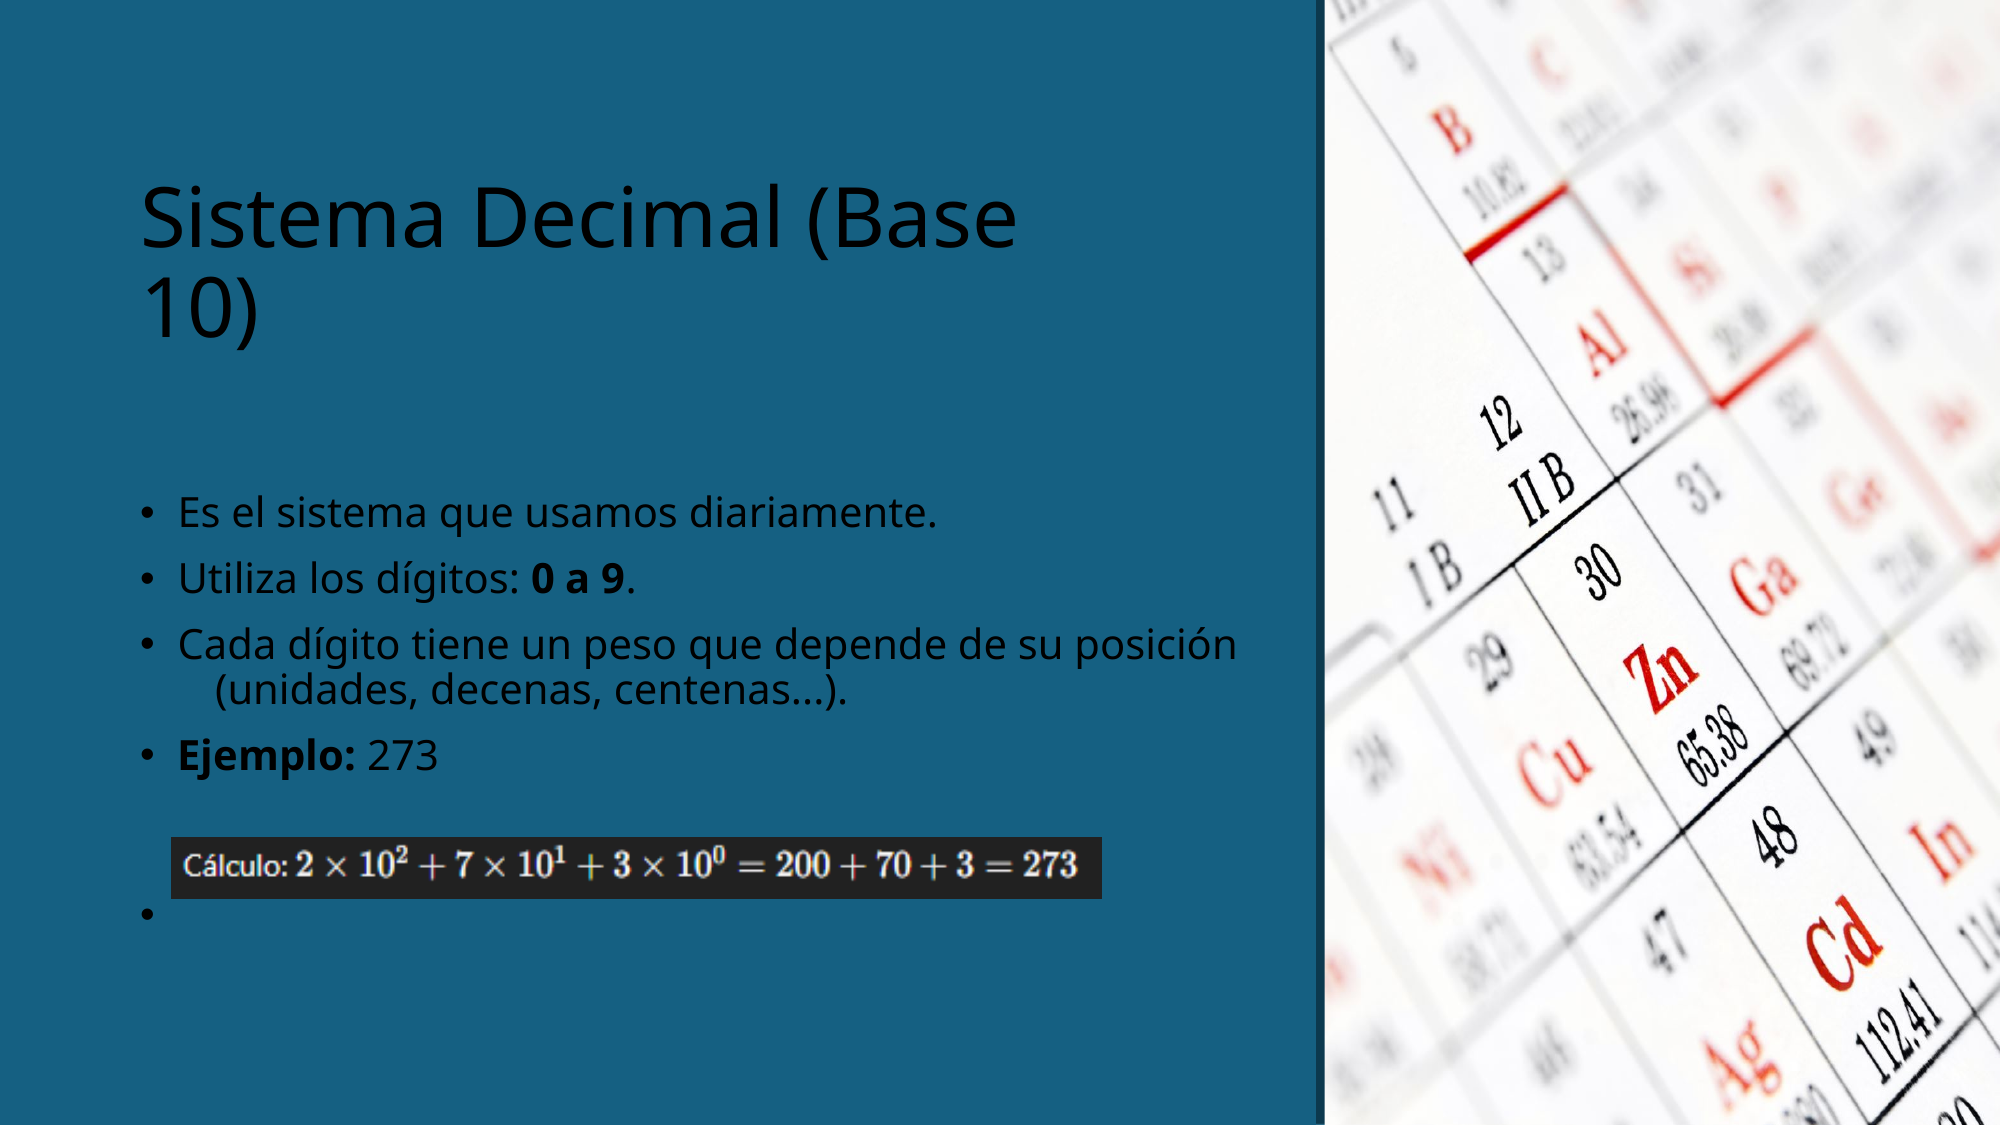

# Sistema Decimal (Base 10)
Es el sistema que usamos diariamente.
Utiliza los dígitos: 0 a 9.
Cada dígito tiene un peso que depende de su posición (unidades, decenas, centenas...).
Ejemplo: 273